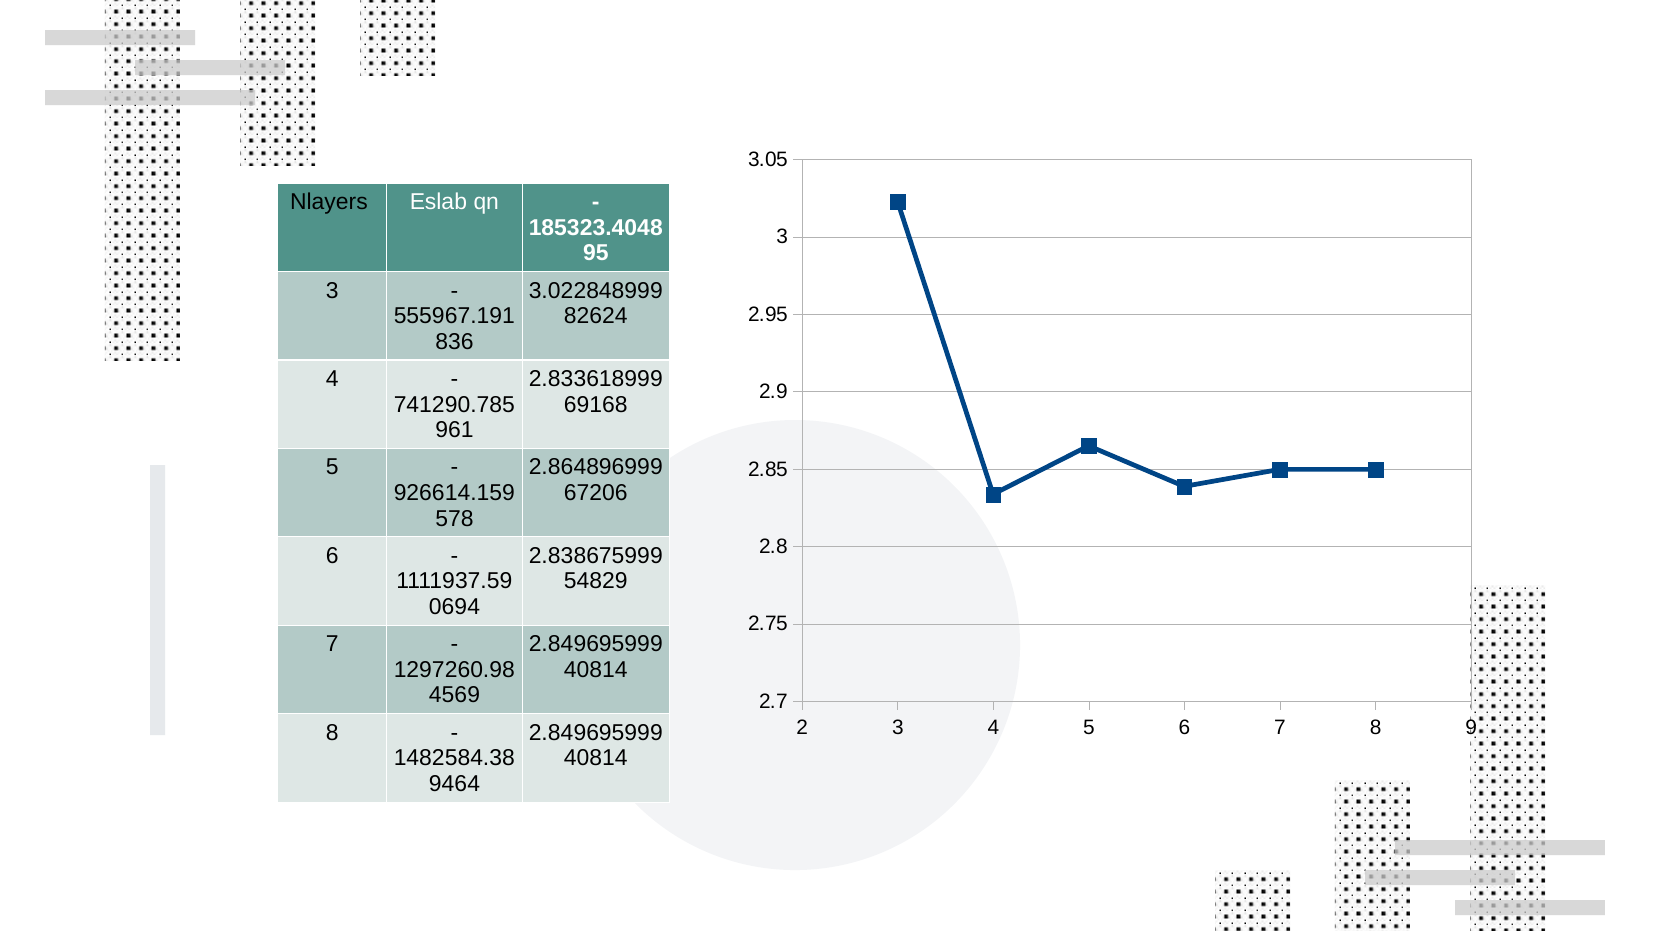

| Nlayers | Eslab qn | -185323.404895 |
| --- | --- | --- |
| 3 | -555967.191836 | 3.02284899982624 |
| 4 | -741290.785961 | 2.83361899969168 |
| 5 | -926614.159578 | 2.86489699967206 |
| 6 | -1111937.590694 | 2.83867599954829 |
| 7 | -1297260.984569 | 2.84969599940814 |
| 8 | -1482584.389464 | 2.84969599940814 |